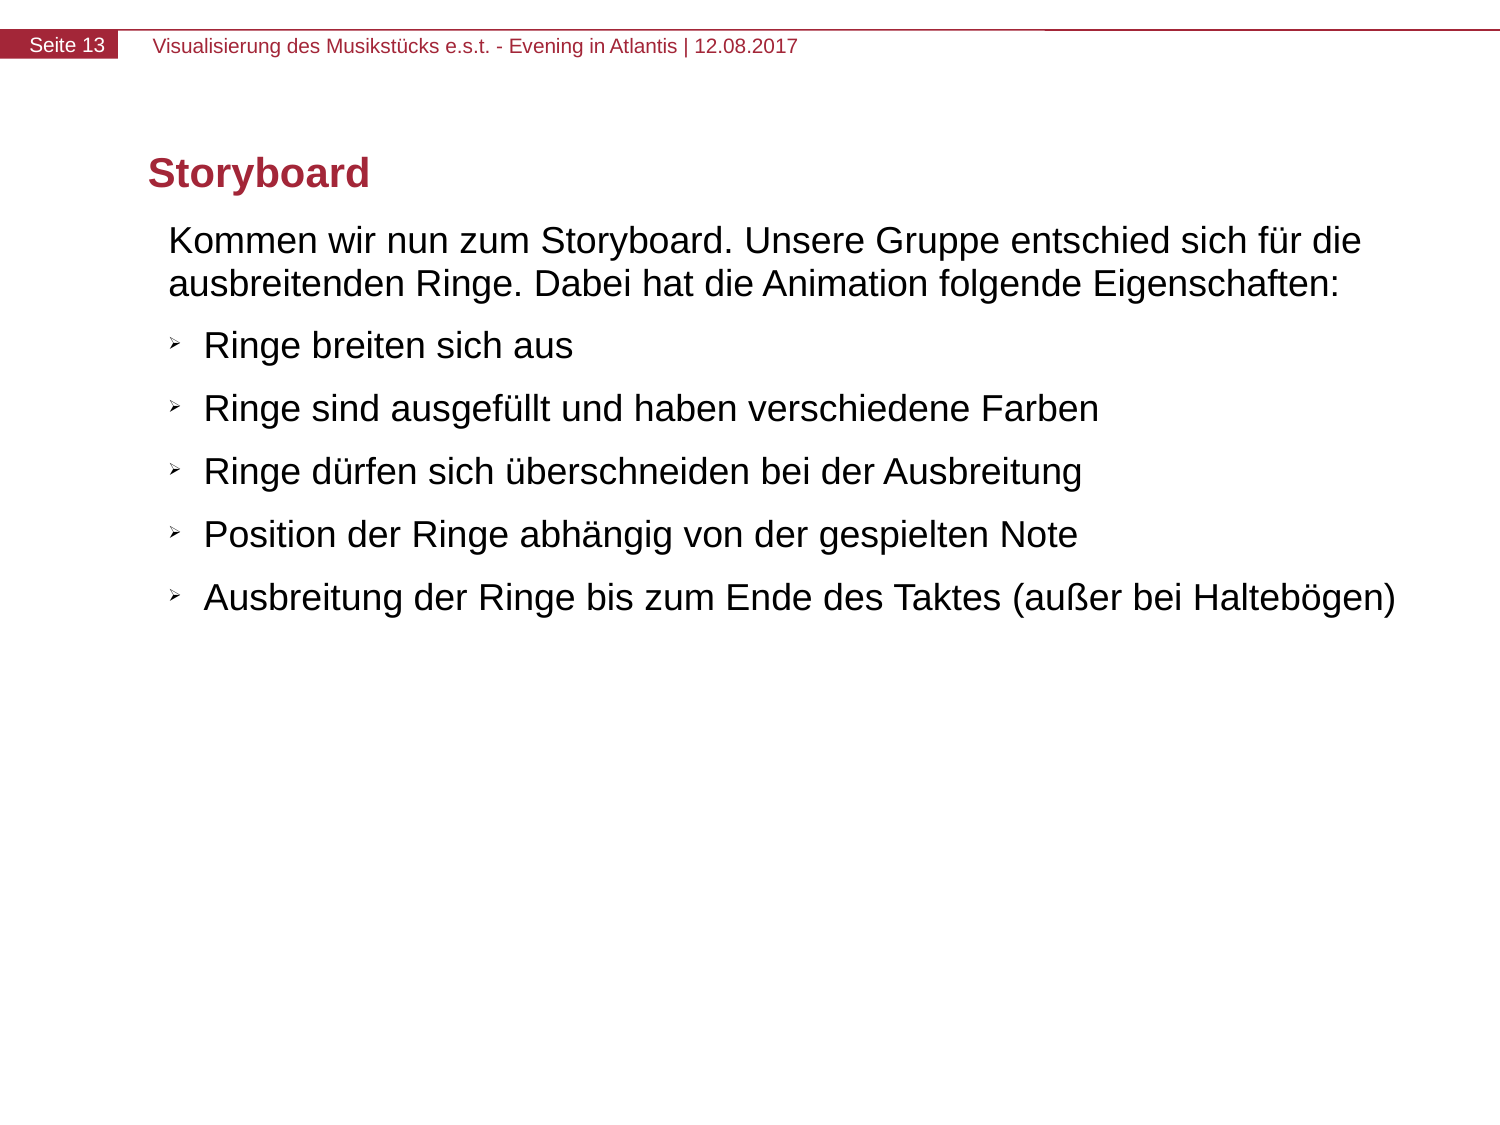

# Storyboard
Kommen wir nun zum Storyboard. Unsere Gruppe entschied sich für die ausbreitenden Ringe. Dabei hat die Animation folgende Eigenschaften:
Ringe breiten sich aus
Ringe sind ausgefüllt und haben verschiedene Farben
Ringe dürfen sich überschneiden bei der Ausbreitung
Position der Ringe abhängig von der gespielten Note
Ausbreitung der Ringe bis zum Ende des Taktes (außer bei Haltebögen)